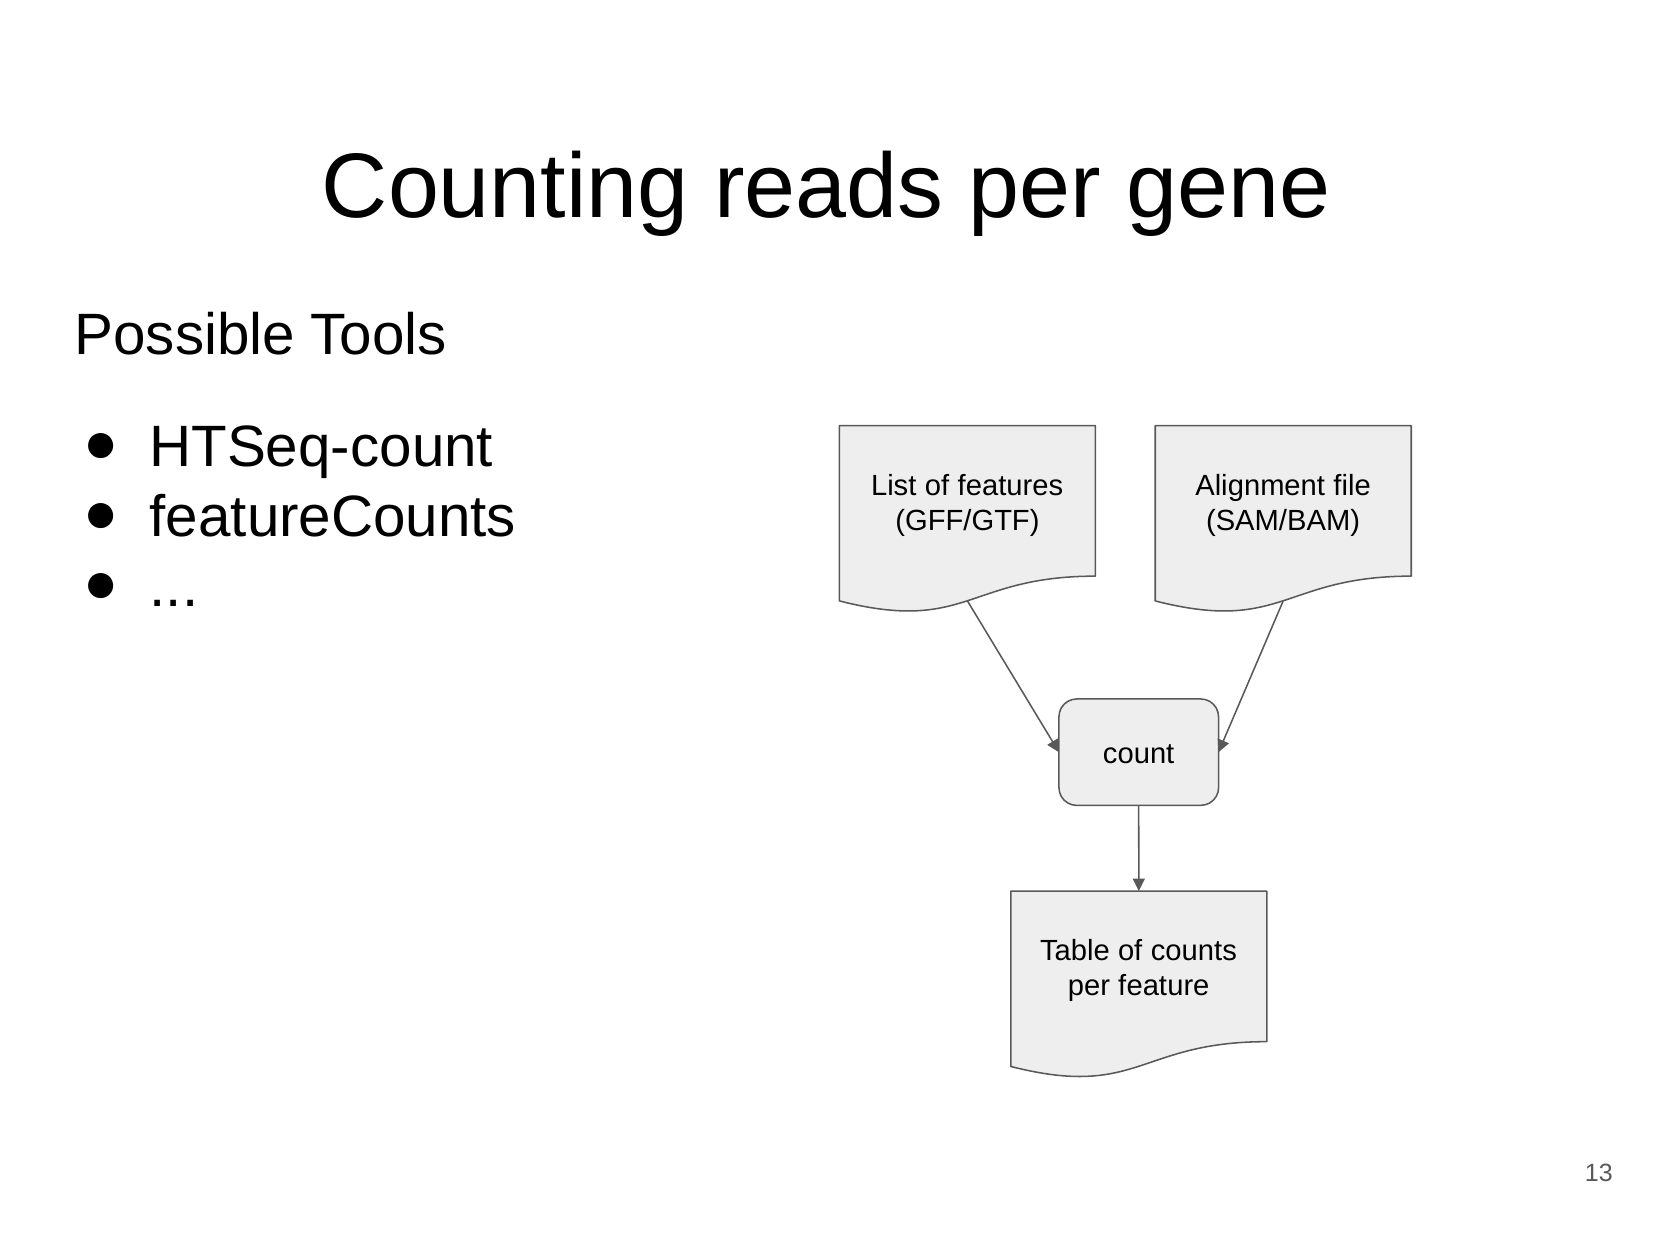

# Counting reads per gene
Possible Tools
HTSeq-count
featureCounts
...
List of features (GFF/GTF)
Alignment file (SAM/BAM)
count
Table of counts per feature